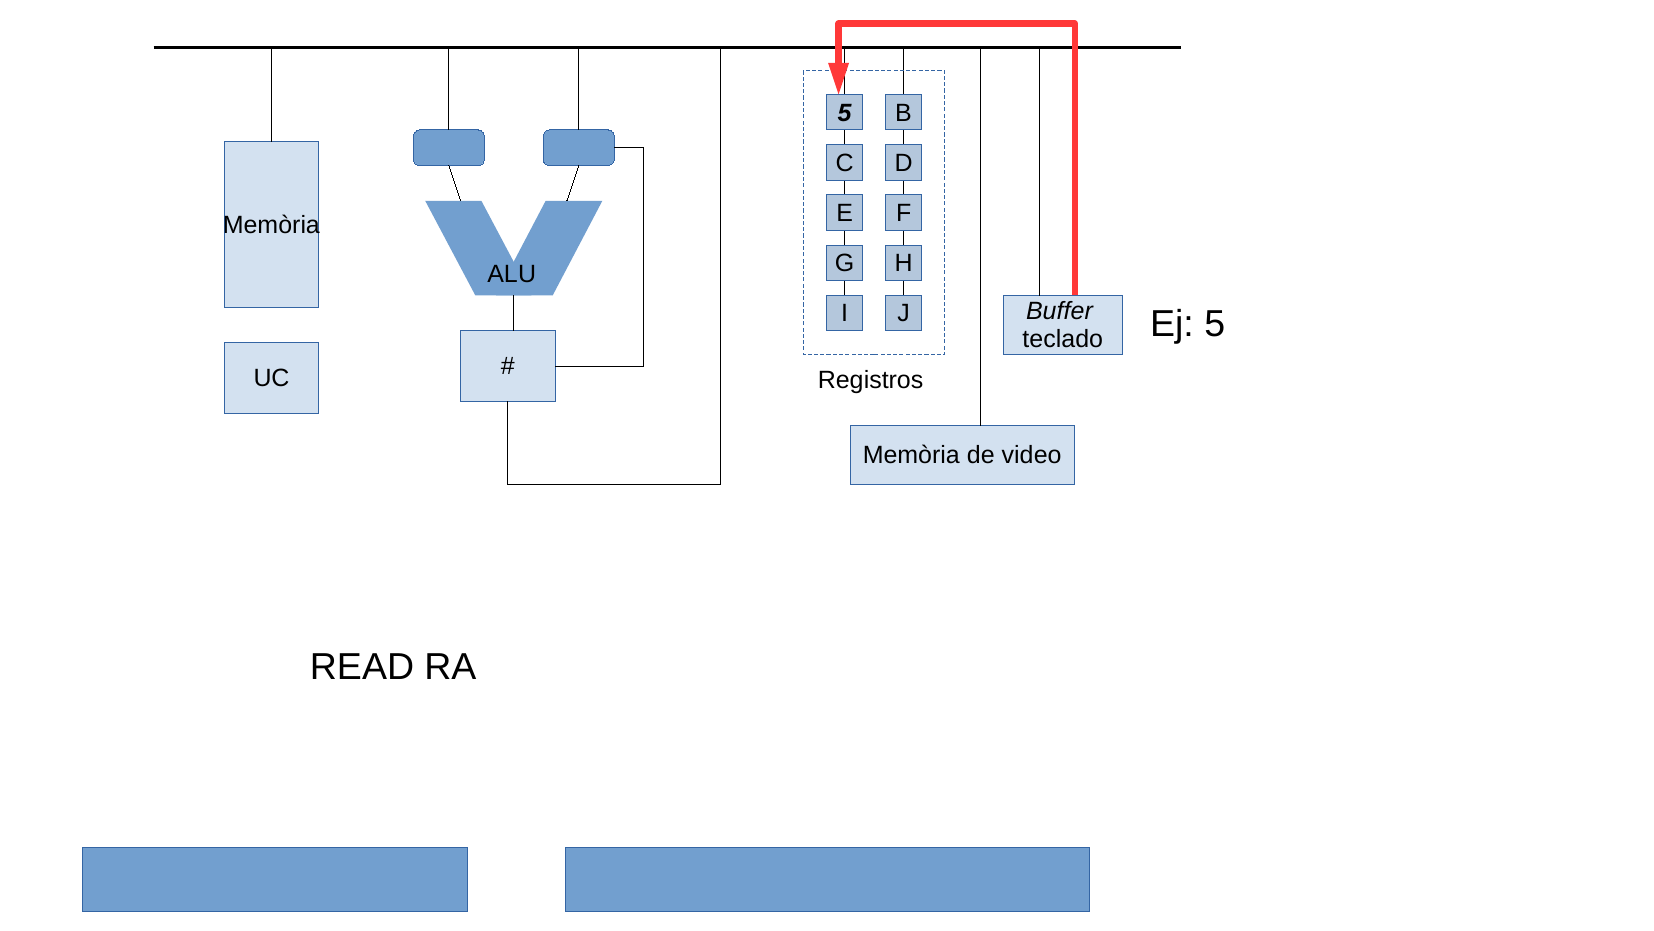

5
B
Memòria
C
D
E
F
G
H
ALU
I
J
Buffer
teclado
Ej: 5
#
UC
Registros
Memòria de video
READ RA